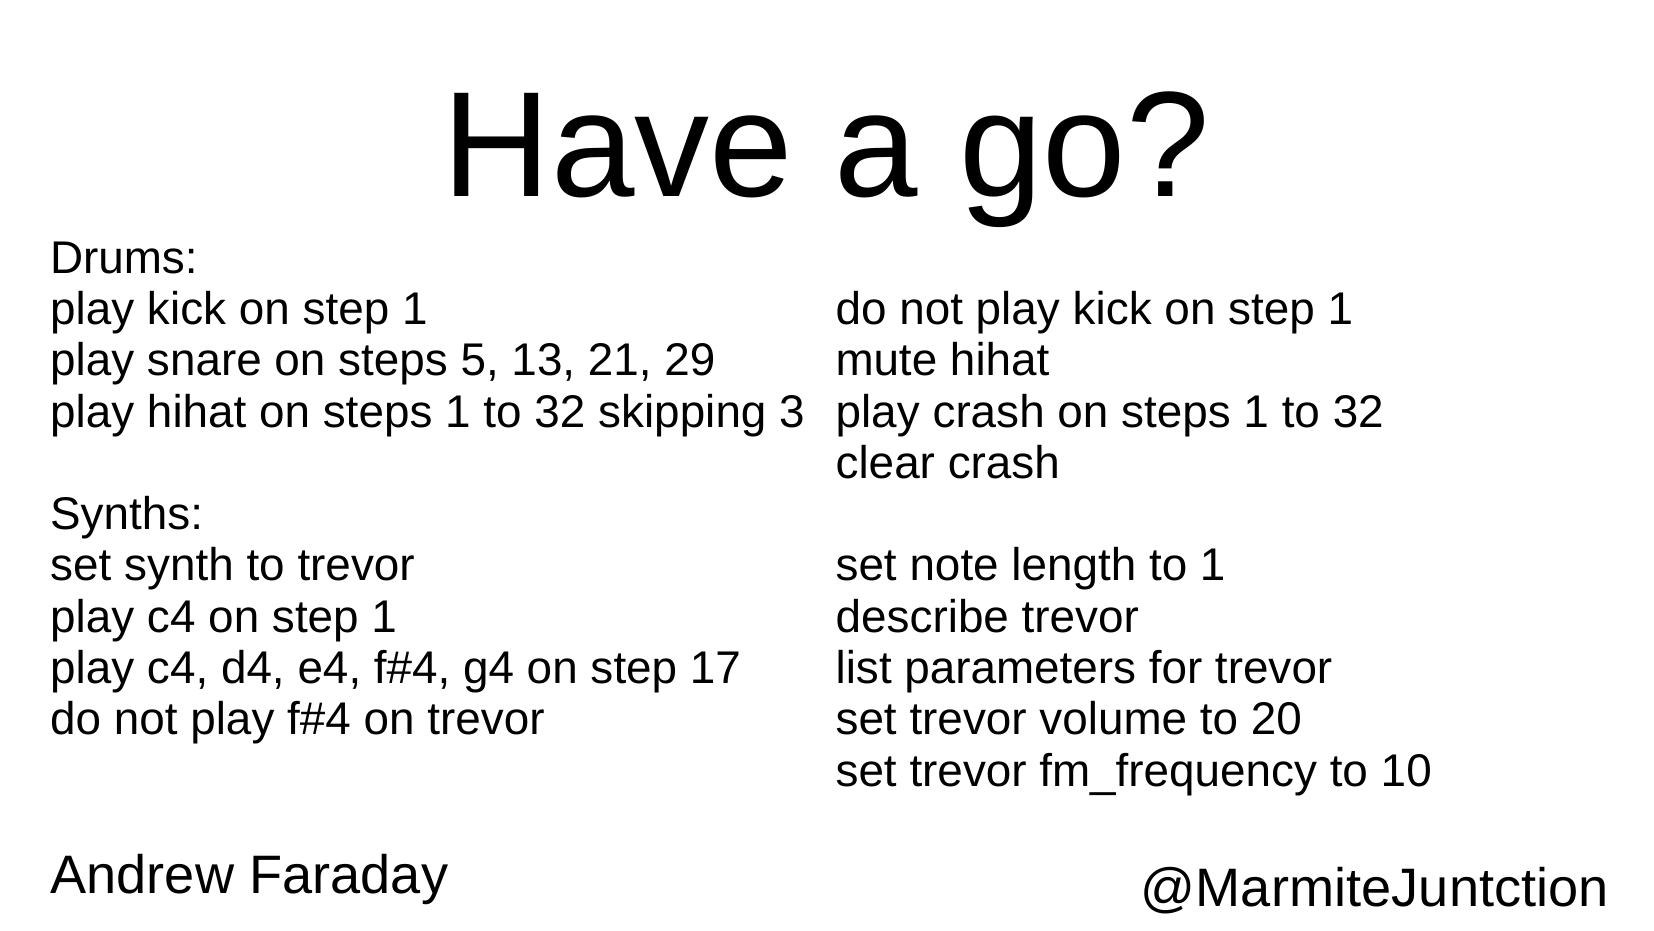

Have a go?
Drums:
play kick on step 1
play snare on steps 5, 13, 21, 29
play hihat on steps 1 to 32 skipping 3
Synths:
set synth to trevor
play c4 on step 1
play c4, d4, e4, f#4, g4 on step 17
do not play f#4 on trevor
do not play kick on step 1
mute hihat
play crash on steps 1 to 32
clear crash
set note length to 1
describe trevor
list parameters for trevor
set trevor volume to 20
set trevor fm_frequency to 10
Andrew Faraday
@MarmiteJuntction